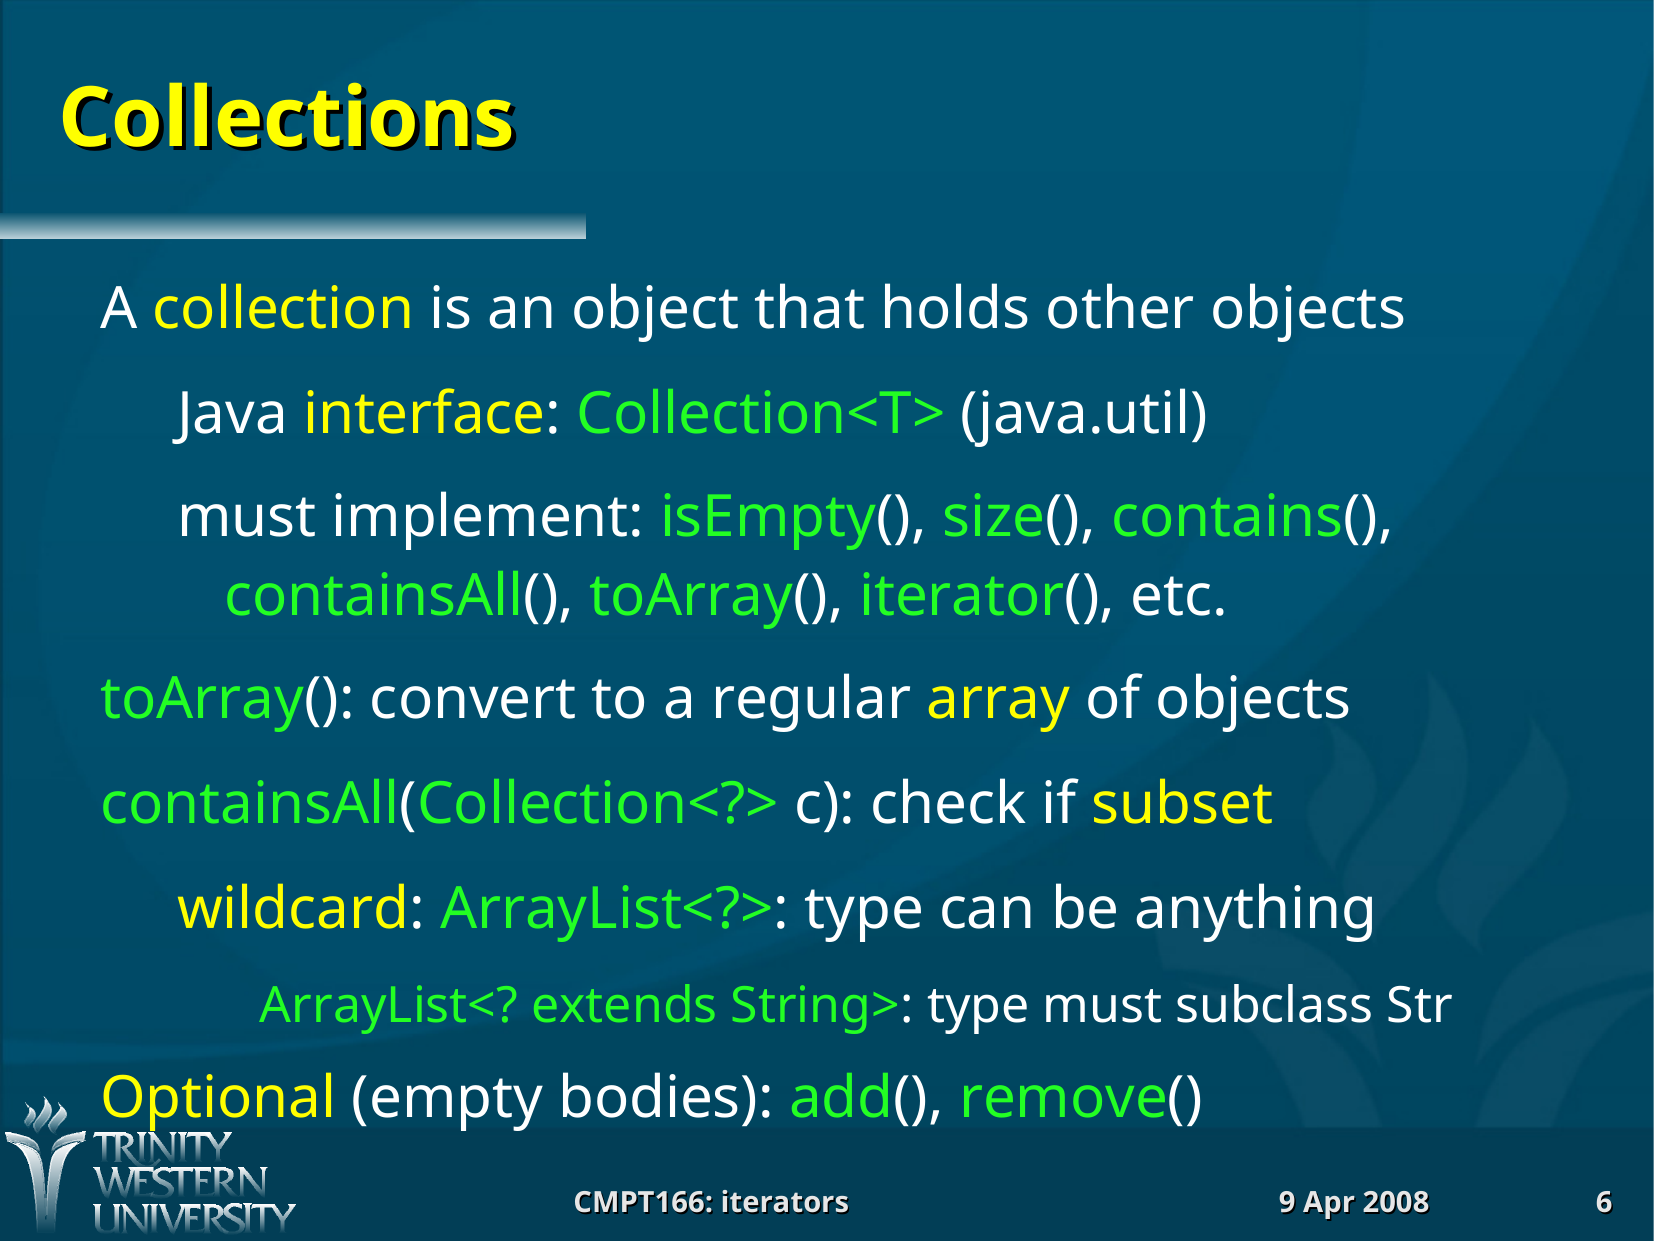

# Collections
A collection is an object that holds other objects
Java interface: Collection<T> (java.util)
must implement: isEmpty(), size(), contains(), containsAll(), toArray(), iterator(), etc.
toArray(): convert to a regular array of objects
containsAll(Collection<?> c): check if subset
wildcard: ArrayList<?>: type can be anything
ArrayList<? extends String>: type must subclass Str
Optional (empty bodies): add(), remove()
CMPT166: iterators
9 Apr 2008
6